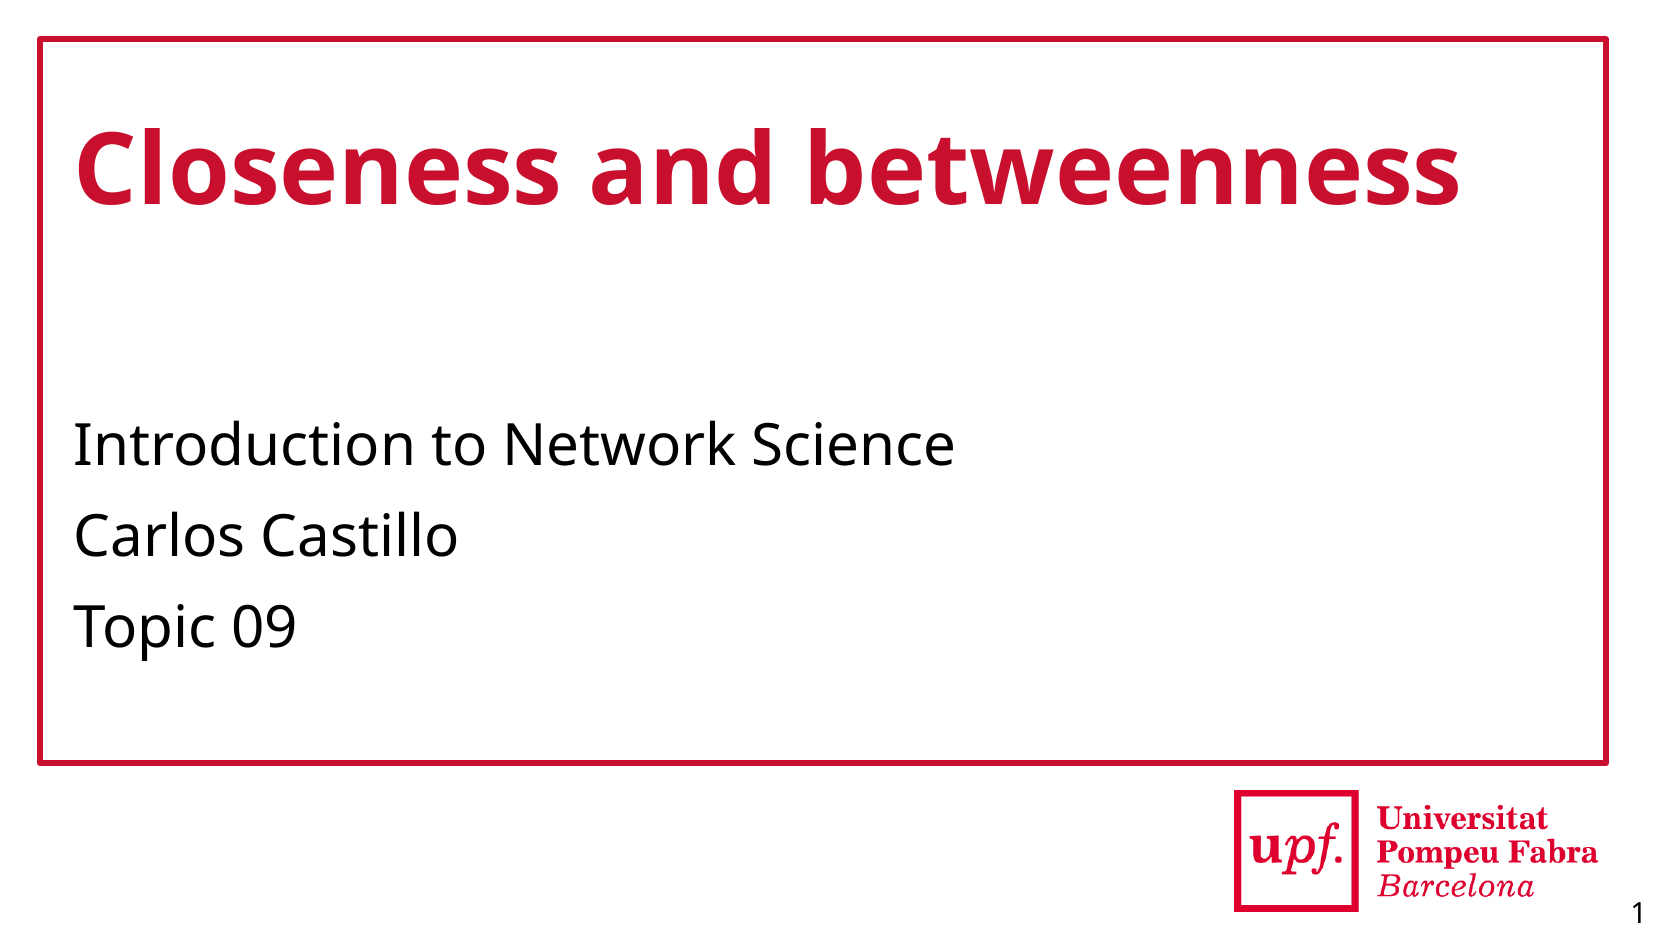

Closeness and betweenness
Introduction to Network Science
Carlos Castillo
Topic 09
1